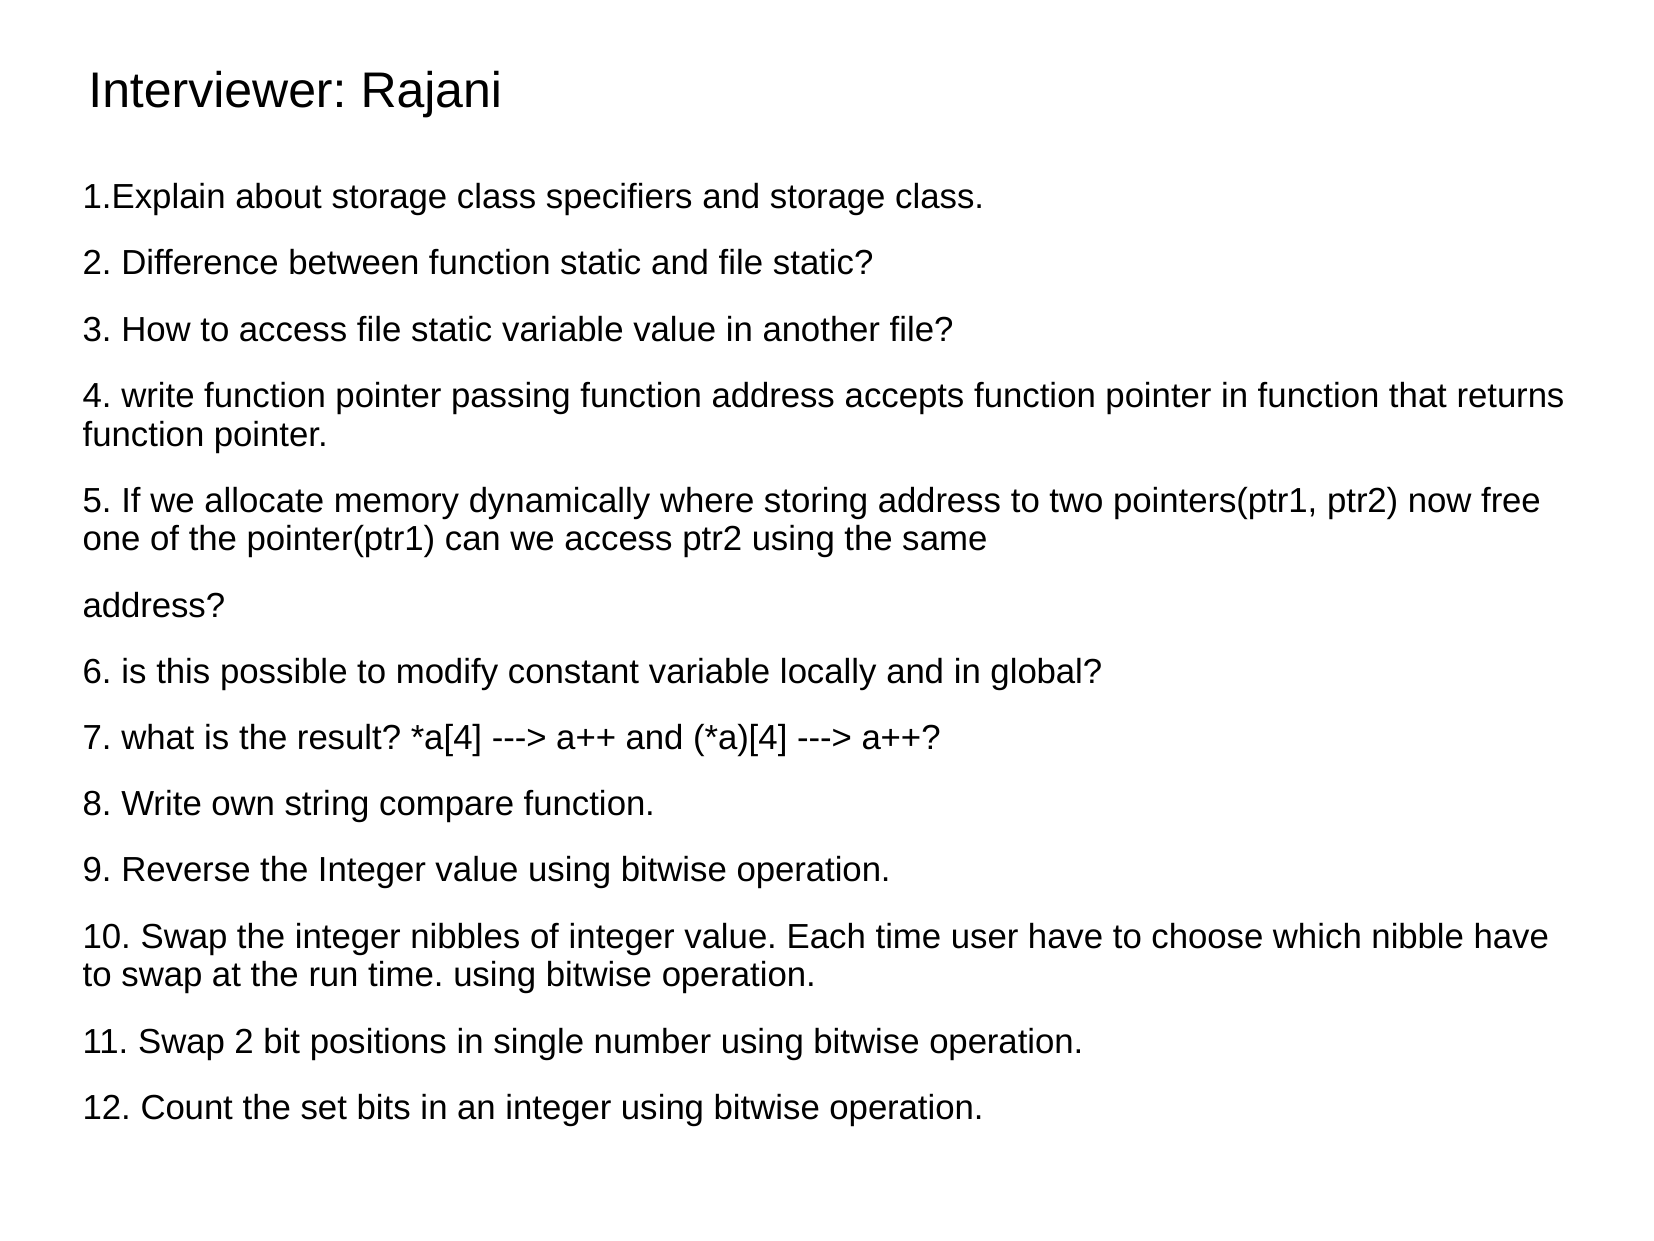

# Interviewer: Rajani
1.Explain about storage class specifiers and storage class.
2. Difference between function static and file static?
3. How to access file static variable value in another file?
4. write function pointer passing function address accepts function pointer in function that returns function pointer.
5. If we allocate memory dynamically where storing address to two pointers(ptr1, ptr2) now free one of the pointer(ptr1) can we access ptr2 using the same
address?
6. is this possible to modify constant variable locally and in global?
7. what is the result? *a[4] ---> a++ and (*a)[4] ---> a++?
8. Write own string compare function.
9. Reverse the Integer value using bitwise operation.
10. Swap the integer nibbles of integer value. Each time user have to choose which nibble have to swap at the run time. using bitwise operation.
11. Swap 2 bit positions in single number using bitwise operation.
12. Count the set bits in an integer using bitwise operation.